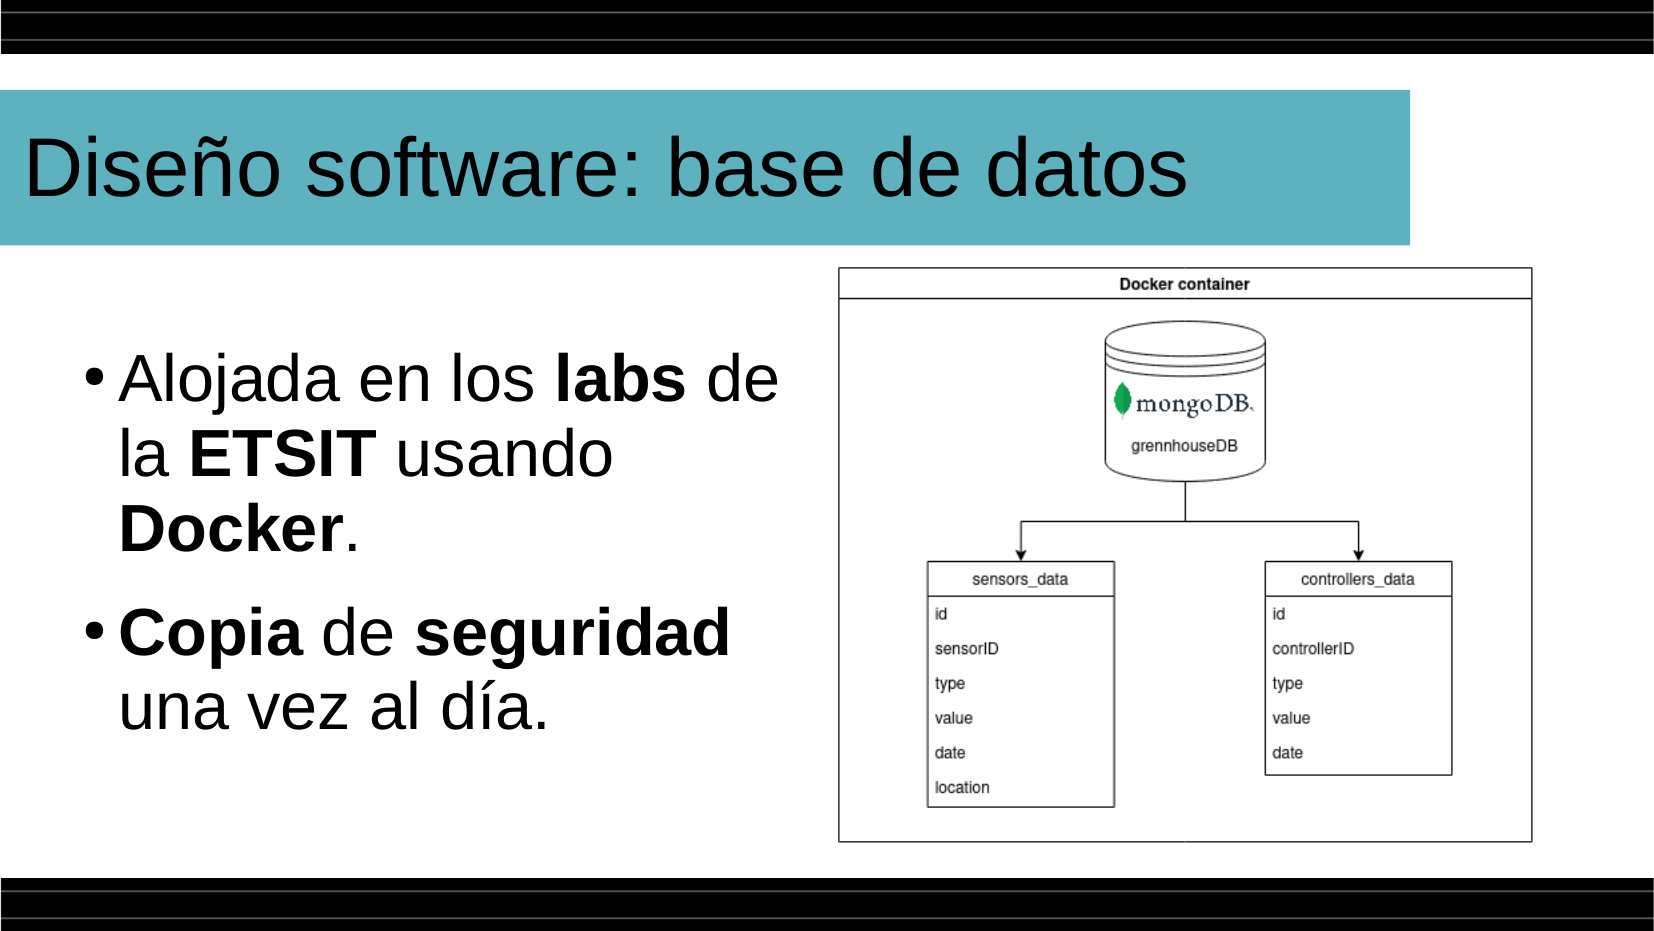

Diseño software: base de datos
# Alojada en los labs de la ETSIT usando Docker.
Copia de seguridad una vez al día.